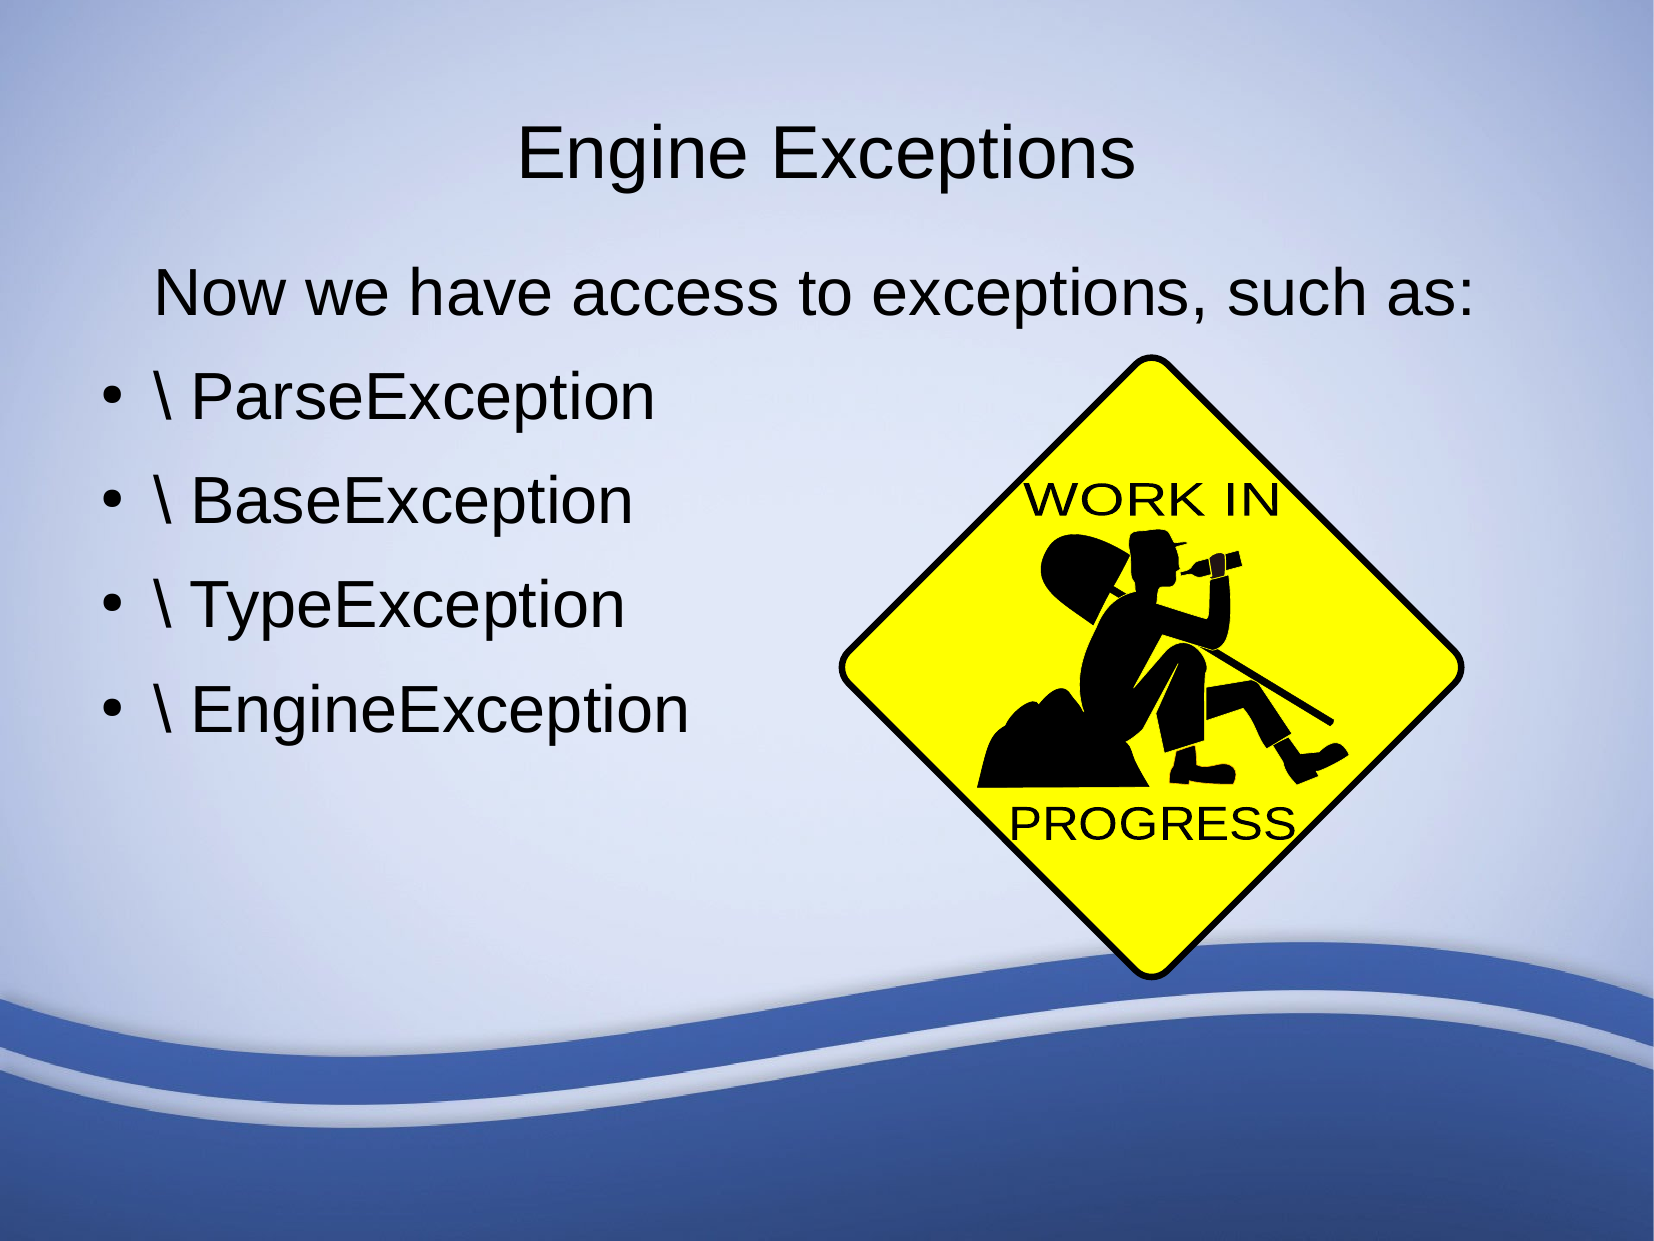

# Engine Exceptions
Now we have access to exceptions, such as:
\ ParseException
\ BaseException
\ TypeException
\ EngineException